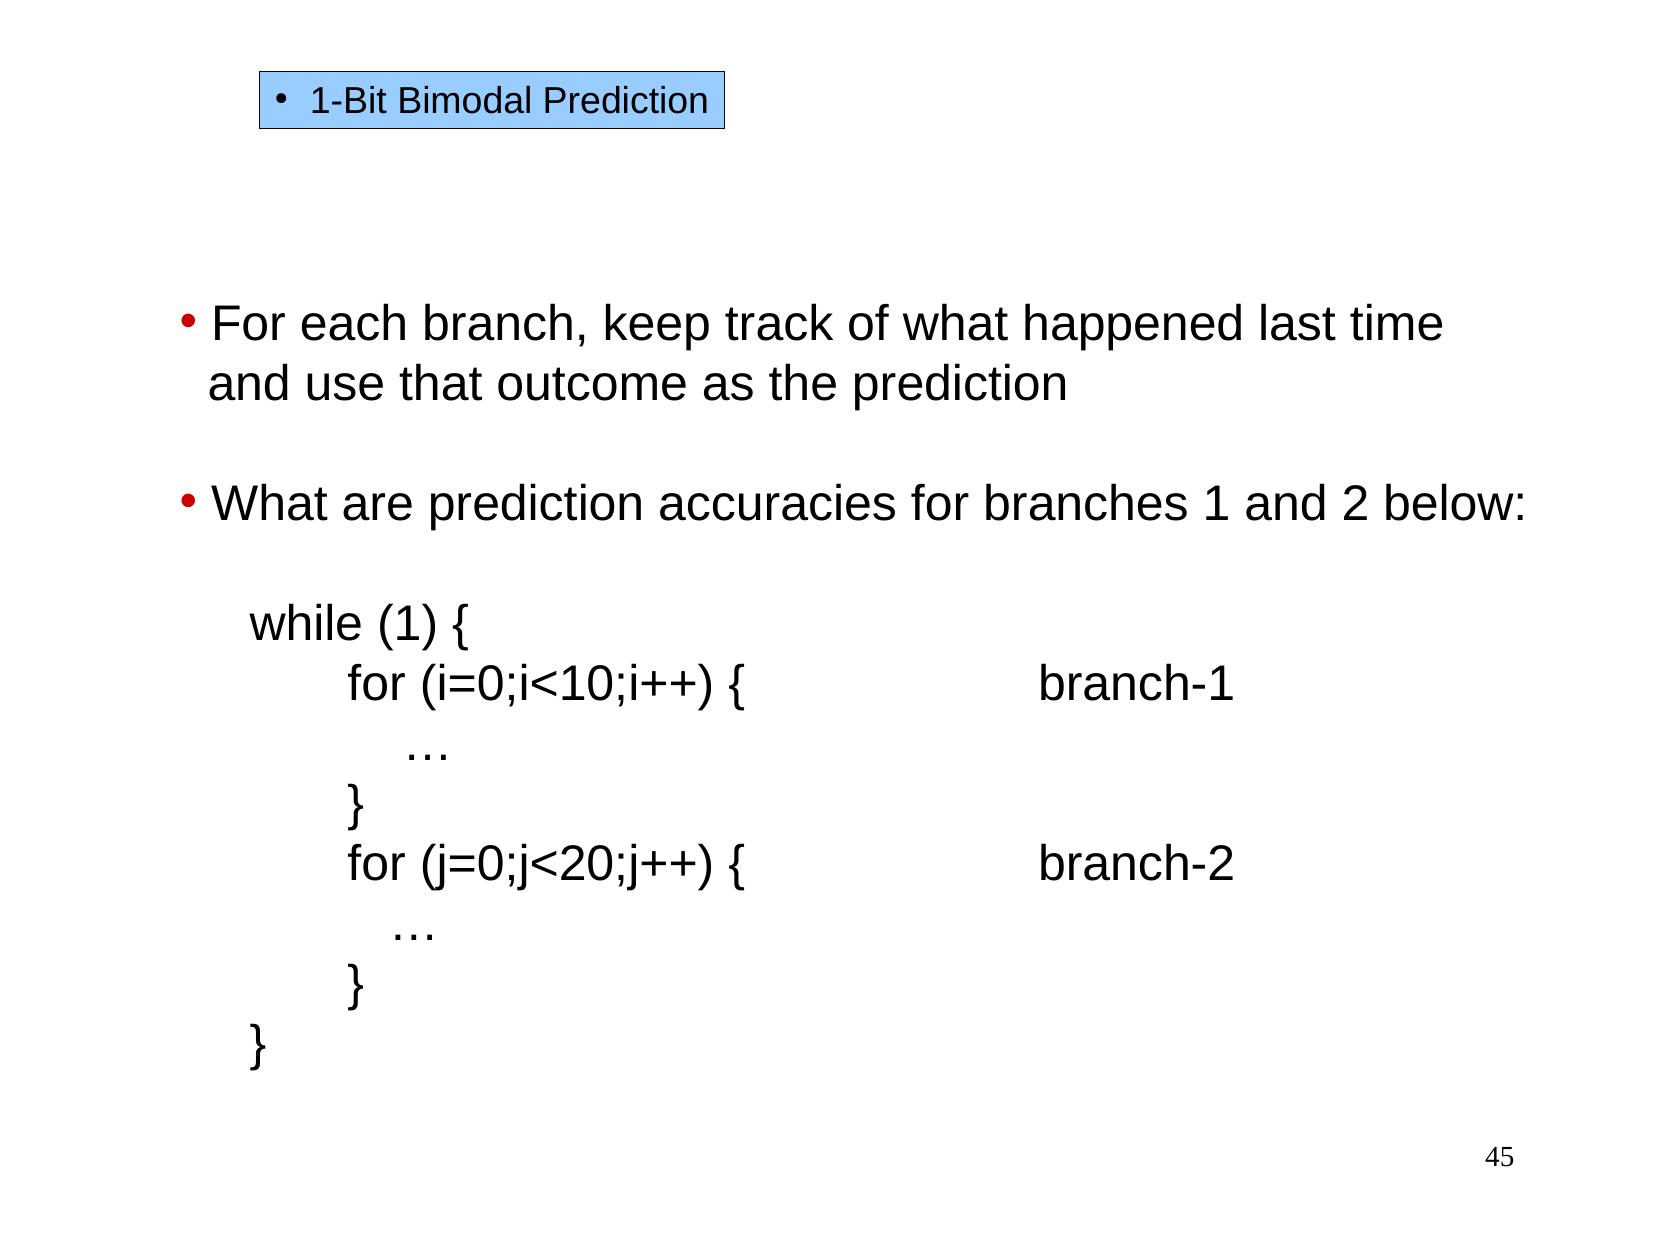

1-Bit Bimodal Prediction
 For each branch, keep track of what happened last time
 and use that outcome as the prediction
 What are prediction accuracies for branches 1 and 2 below:
 while (1) {
 for (i=0;i<10;i++) { branch-1
 …
 }
 for (j=0;j<20;j++) { branch-2
 …
 }
 }